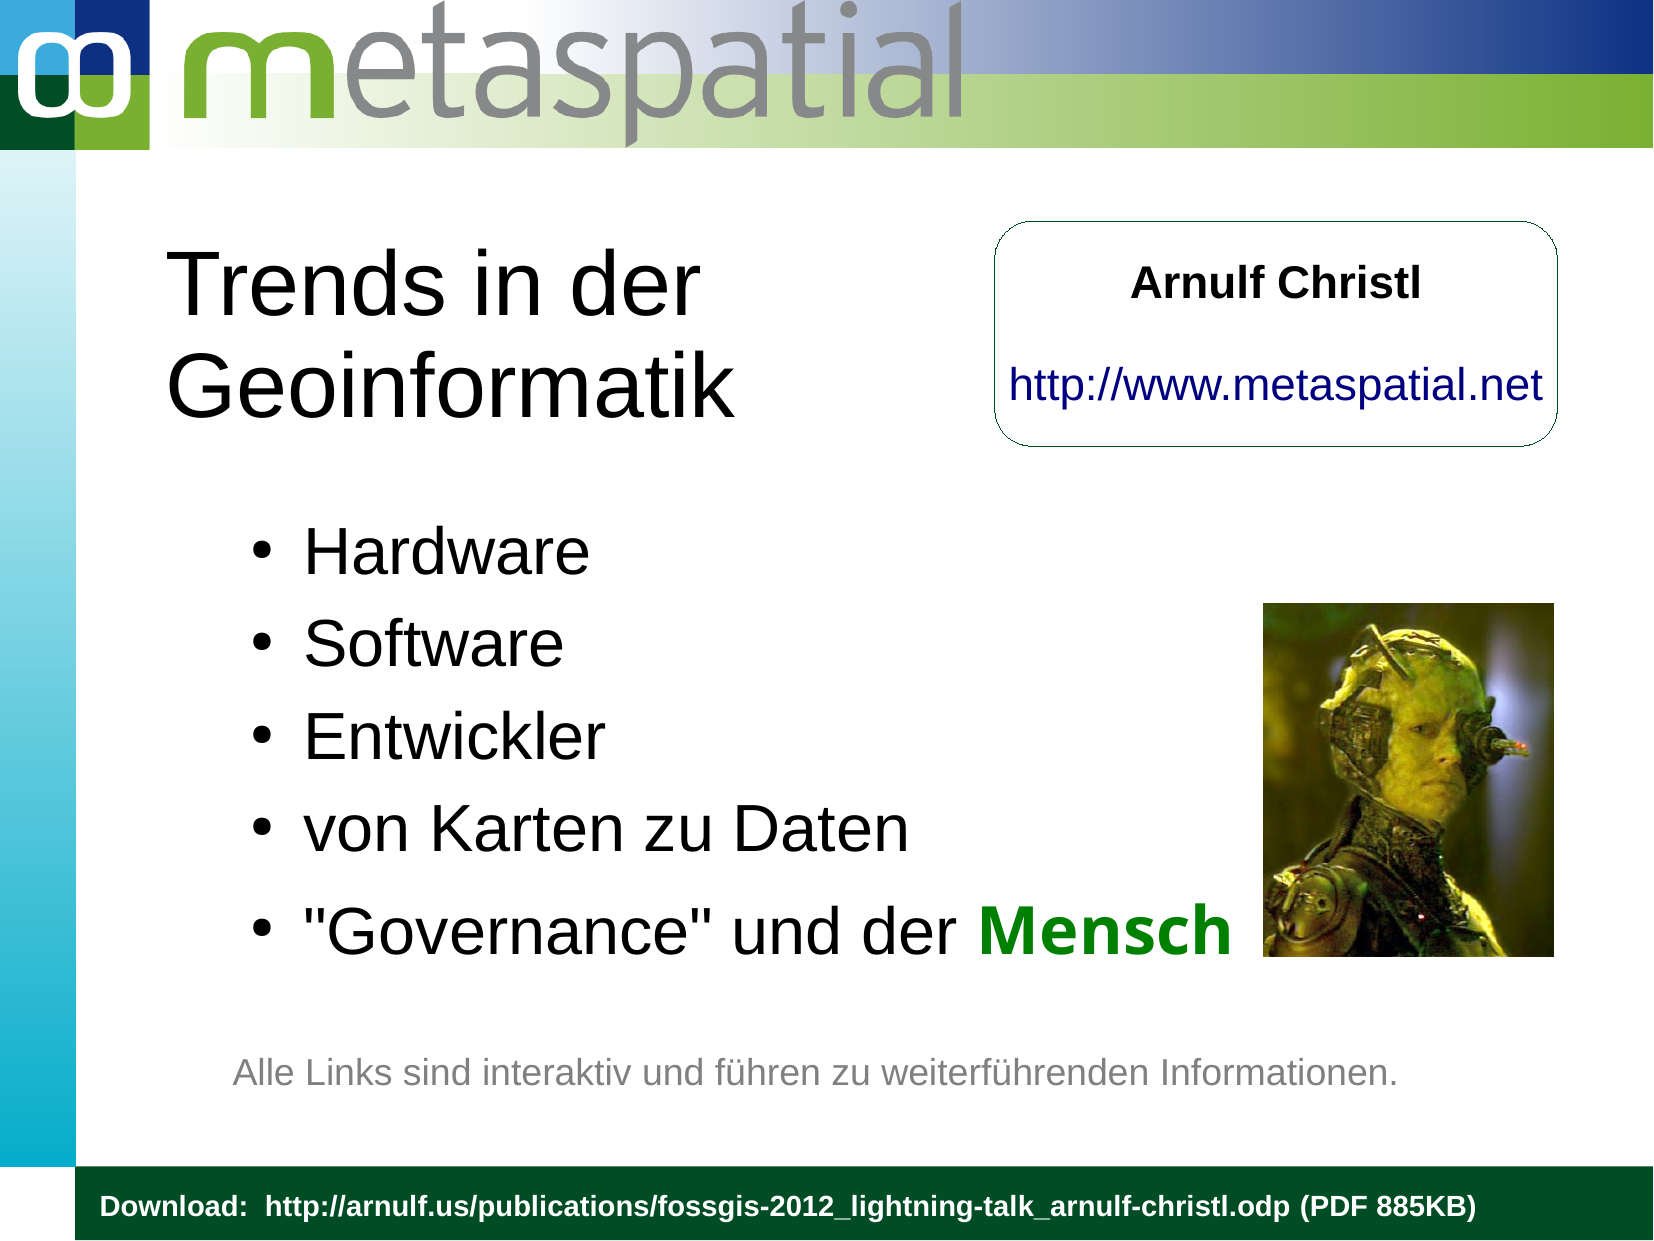

# Trends in der Geoinformatik
Arnulf Christl
http://www.metaspatial.net
Hardware
Software
Entwickler
von Karten zu Daten
"Governance" und der Mensch
Alle Links sind interaktiv und führen zu weiterführenden Informationen.
Download: http://arnulf.us/publications/fossgis-2012_lightning-talk_arnulf-christl.odp (PDF 885KB)